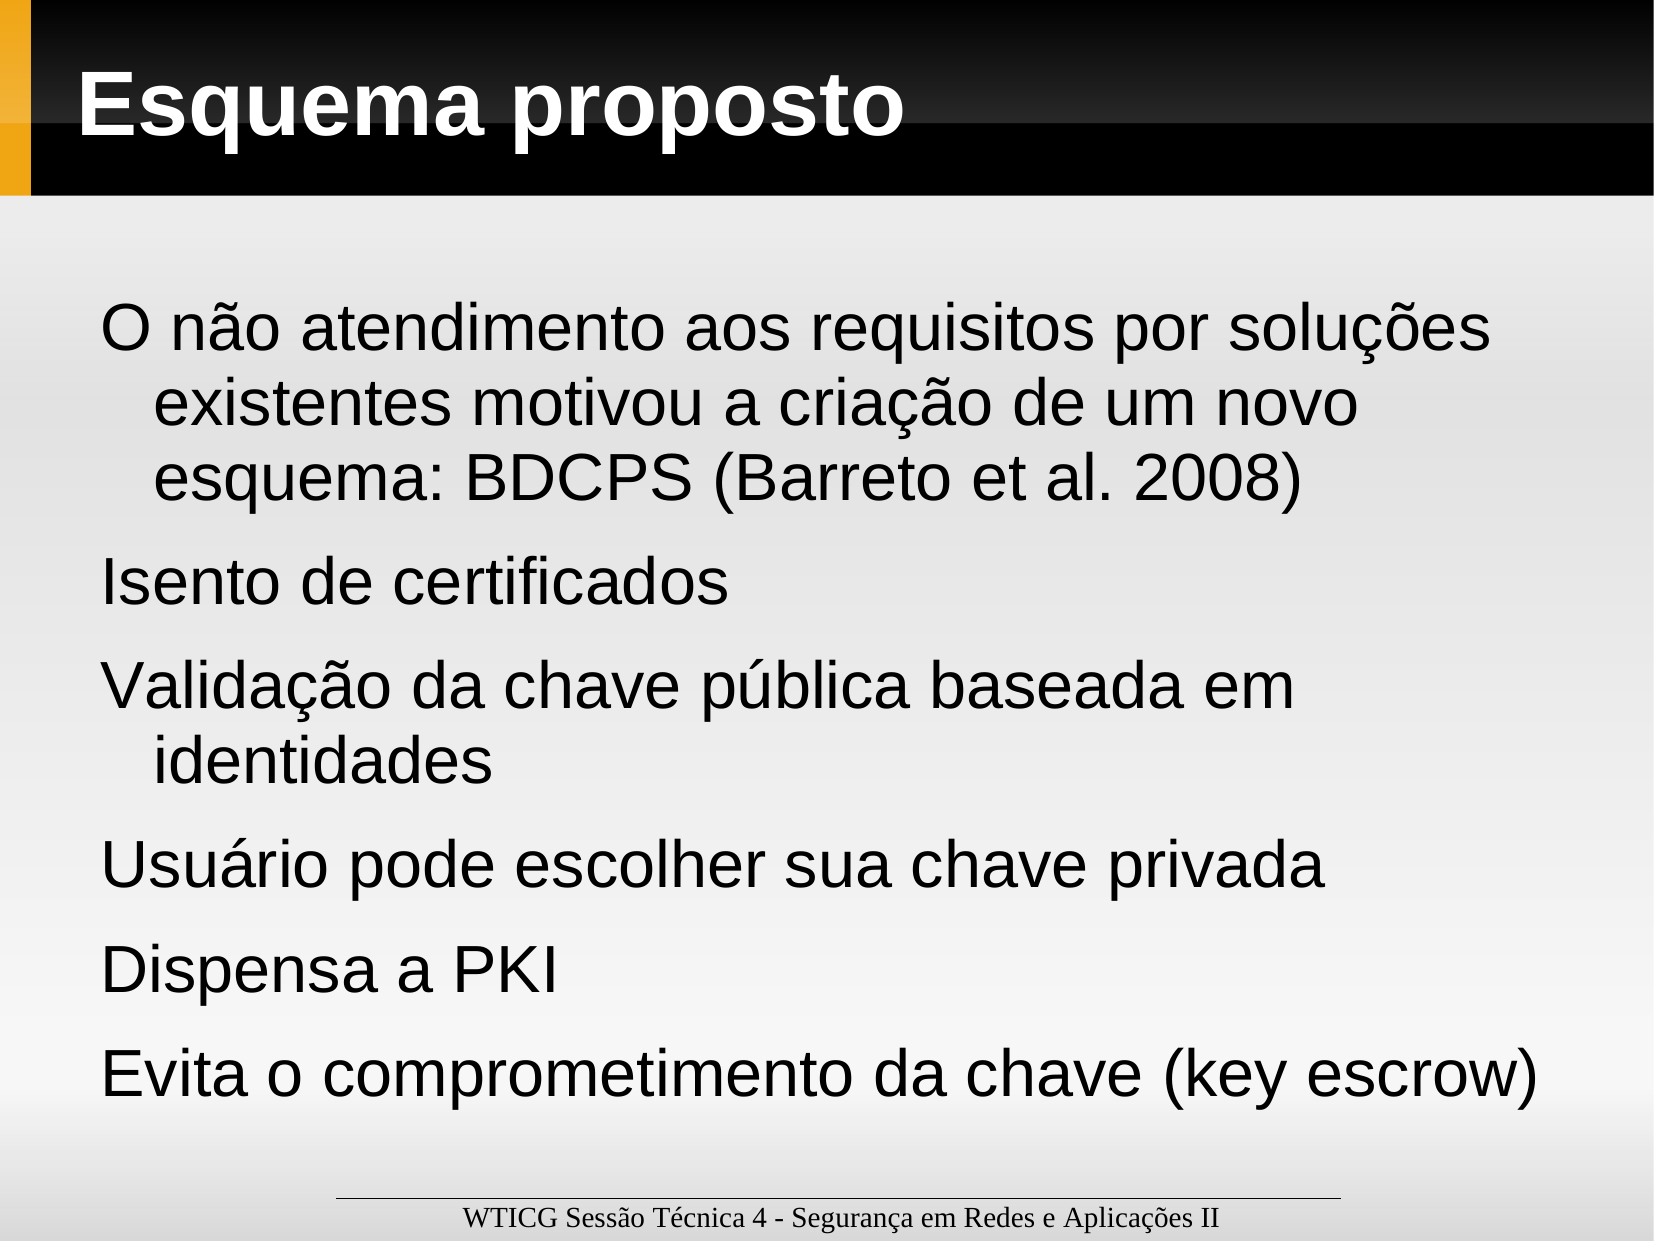

# Esquema proposto
O não atendimento aos requisitos por soluções existentes motivou a criação de um novo esquema: BDCPS (Barreto et al. 2008)
Isento de certificados
Validação da chave pública baseada em identidades
Usuário pode escolher sua chave privada
Dispensa a PKI
Evita o comprometimento da chave (key escrow)
WTICG Sessão Técnica 4 - Segurança em Redes e Aplicações II